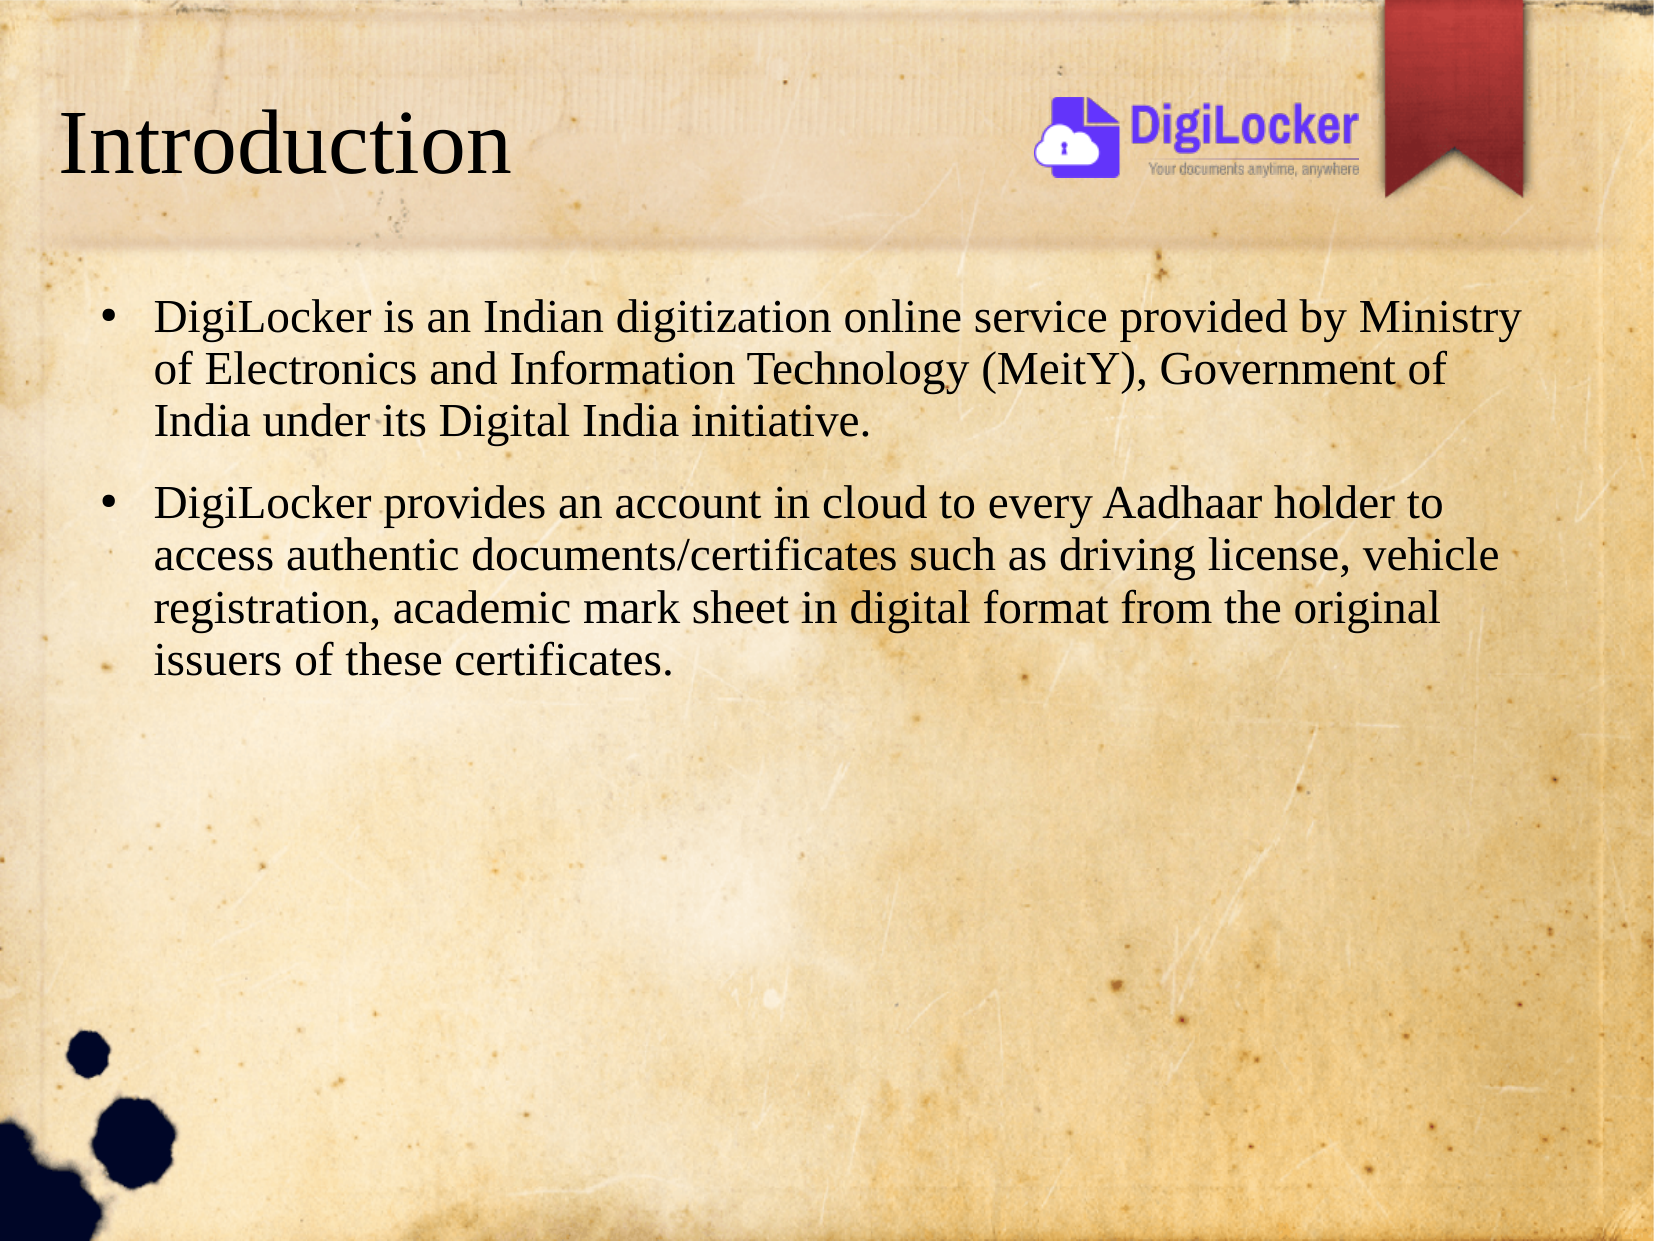

Introduction
# DigiLocker is an Indian digitization online service provided by Ministry of Electronics and Information Technology (MeitY), Government of India under its Digital India initiative.
DigiLocker provides an account in cloud to every Aadhaar holder to access authentic documents/certificates such as driving license, vehicle registration, academic mark sheet in digital format from the original issuers of these certificates.